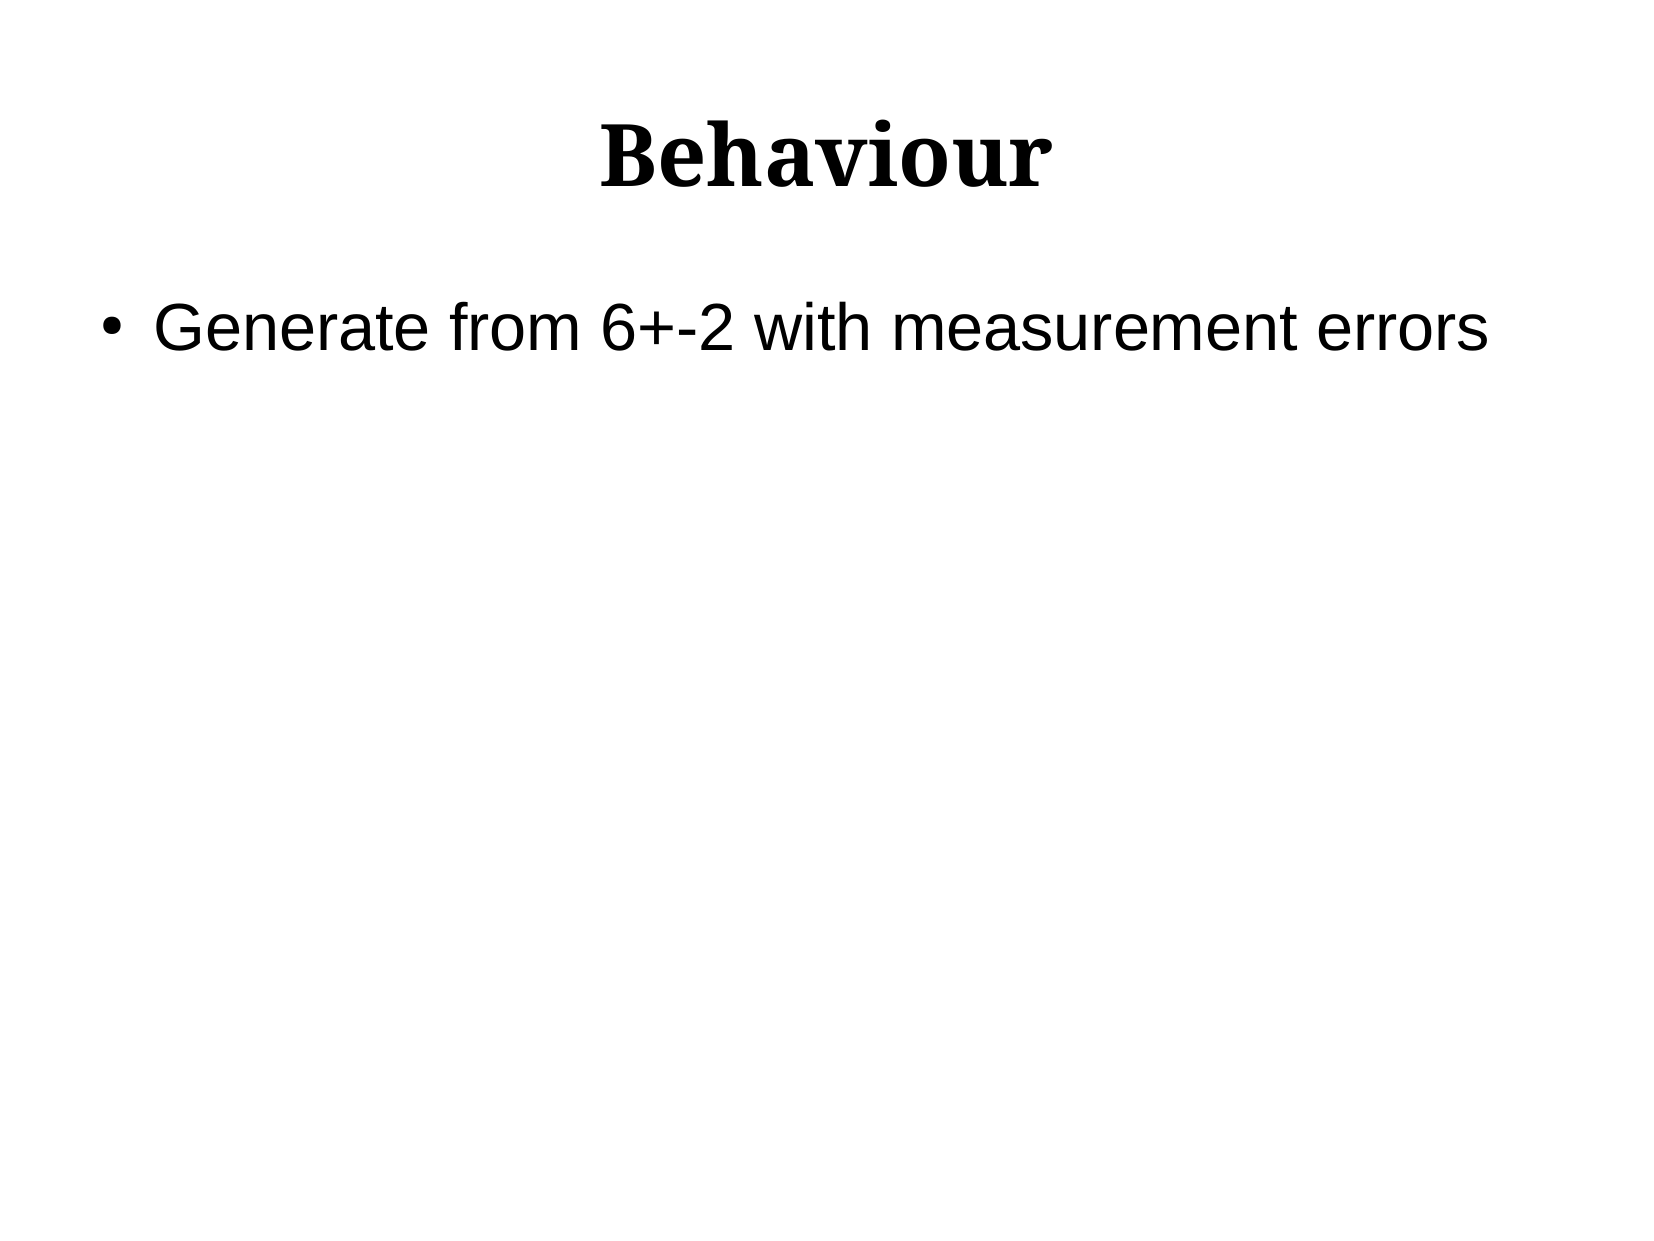

# Behaviour
Generate from 6+-2 with measurement errors